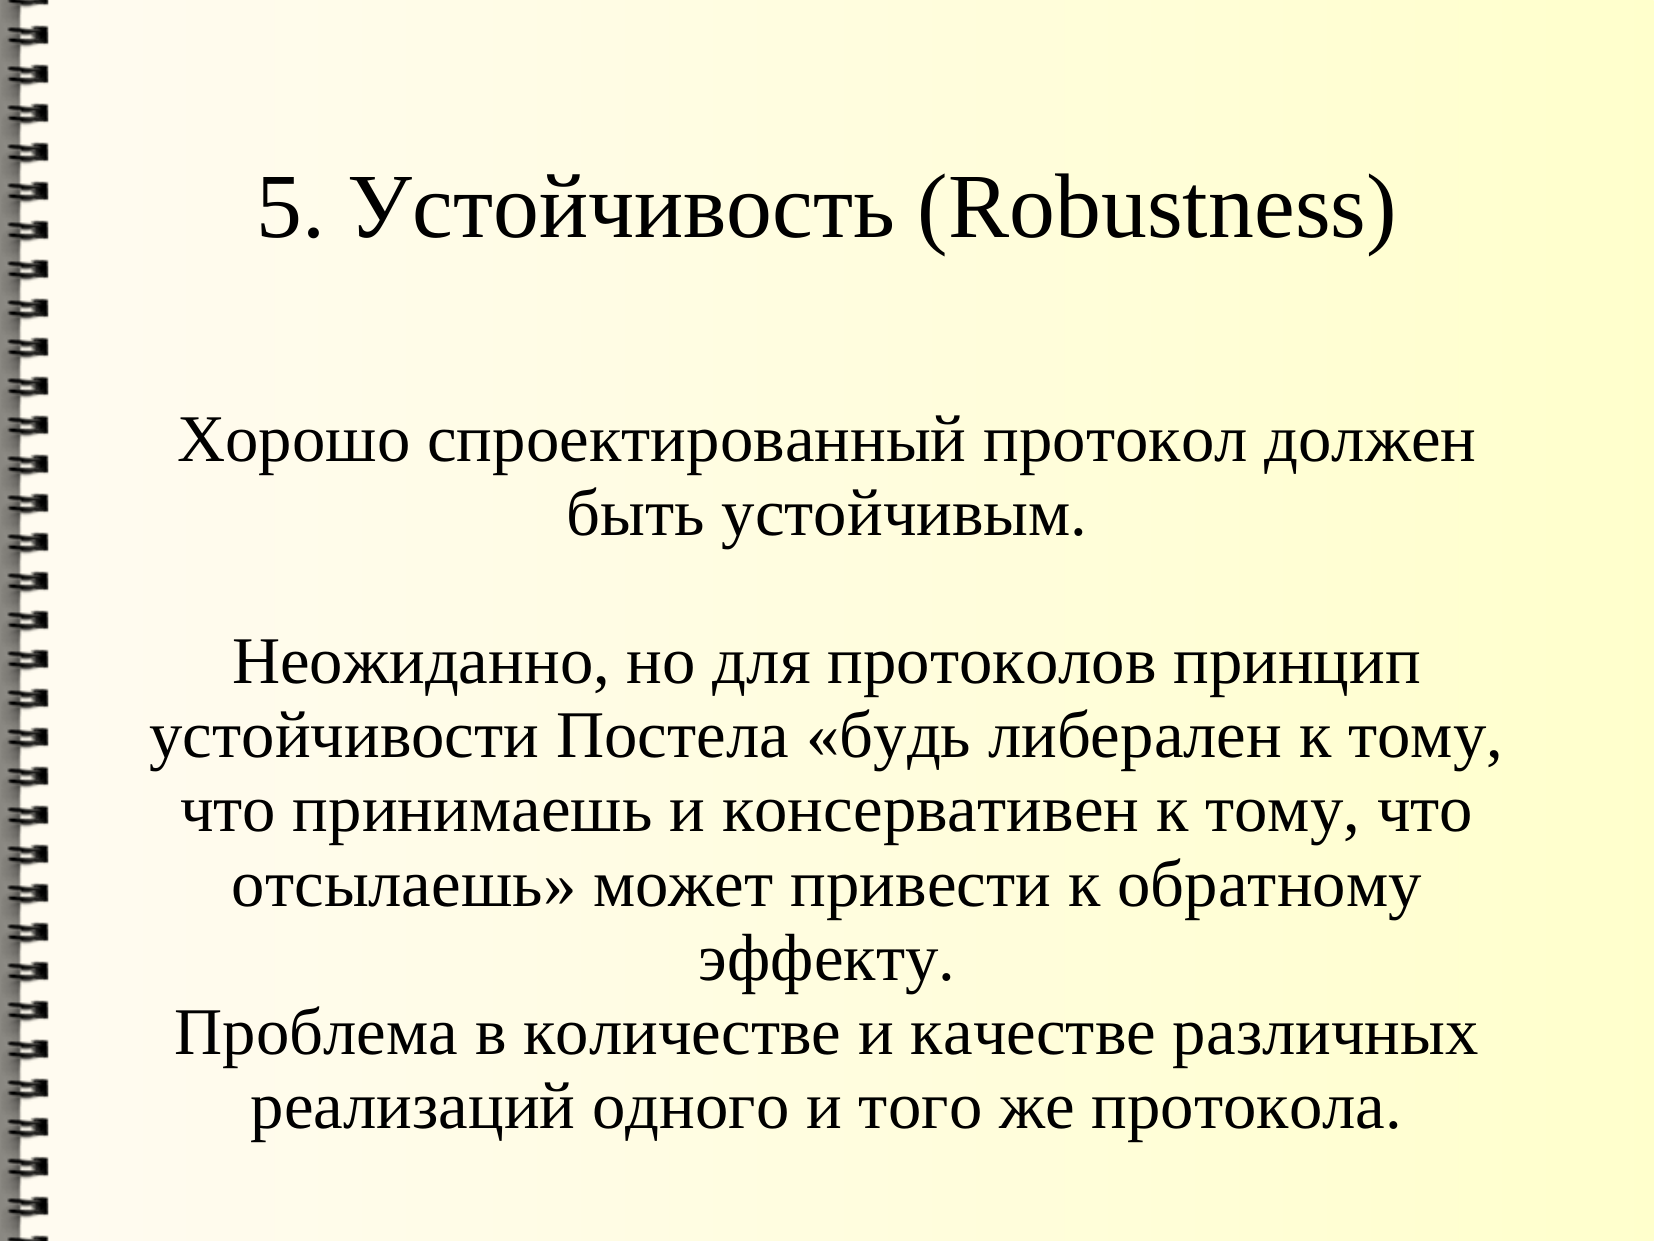

# 5. Устойчивость (Robustness)
Хорошо спроектированный протокол должен быть устойчивым.
Неожиданно, но для протоколов принцип устойчивости Постела «будь либерален к тому, что принимаешь и консервативен к тому, что отсылаешь» может привести к обратному эффекту.
Проблема в количестве и качестве различных реализаций одного и того же протокола.